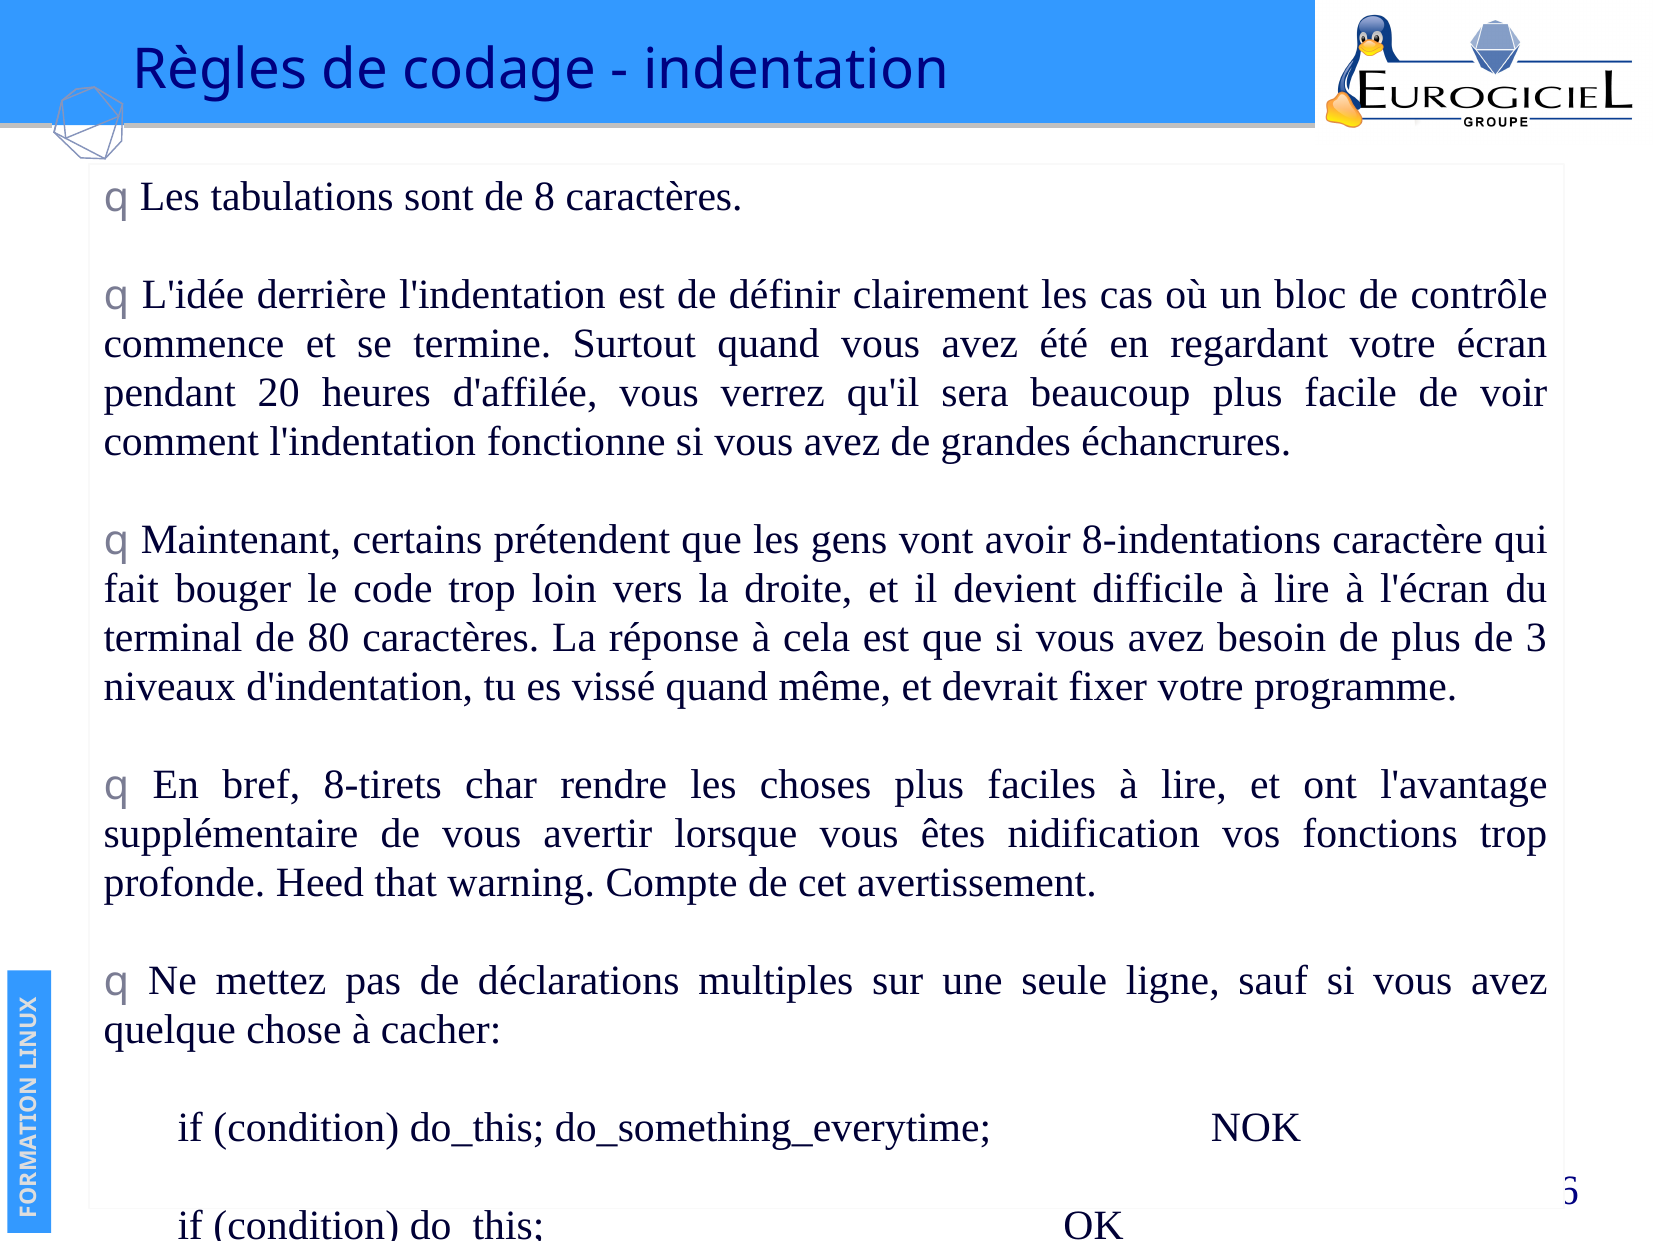

# Règles de codage - indentation
 Les tabulations sont de 8 caractères.
 L'idée derrière l'indentation est de définir clairement les cas où un bloc de contrôle commence et se termine. Surtout quand vous avez été en regardant votre écran pendant 20 heures d'affilée, vous verrez qu'il sera beaucoup plus facile de voir comment l'indentation fonctionne si vous avez de grandes échancrures.
 Maintenant, certains prétendent que les gens vont avoir 8-indentations caractère qui fait bouger le code trop loin vers la droite, et il devient difficile à lire à l'écran du terminal de 80 caractères. La réponse à cela est que si vous avez besoin de plus de 3 niveaux d'indentation, tu es vissé quand même, et devrait fixer votre programme.
 En bref, 8-tirets char rendre les choses plus faciles à lire, et ont l'avantage supplémentaire de vous avertir lorsque vous êtes nidification vos fonctions trop profonde. Heed that warning. Compte de cet avertissement.
 Ne mettez pas de déclarations multiples sur une seule ligne, sauf si vous avez quelque chose à cacher:
	if (condition) do_this; do_something_everytime; 			NOK
	if (condition) do_this;								OK
		do_something_everytime;
 En dehors des commentaires, documentation et sauf dans kconfig, les espaces ne sont jamais utilisés pour l'indentation, et l'exemple ci-dessus est délibérément rompu.
 Utilisez un éditeur décent et ne laissent pas d'espace à la fin des lignes.